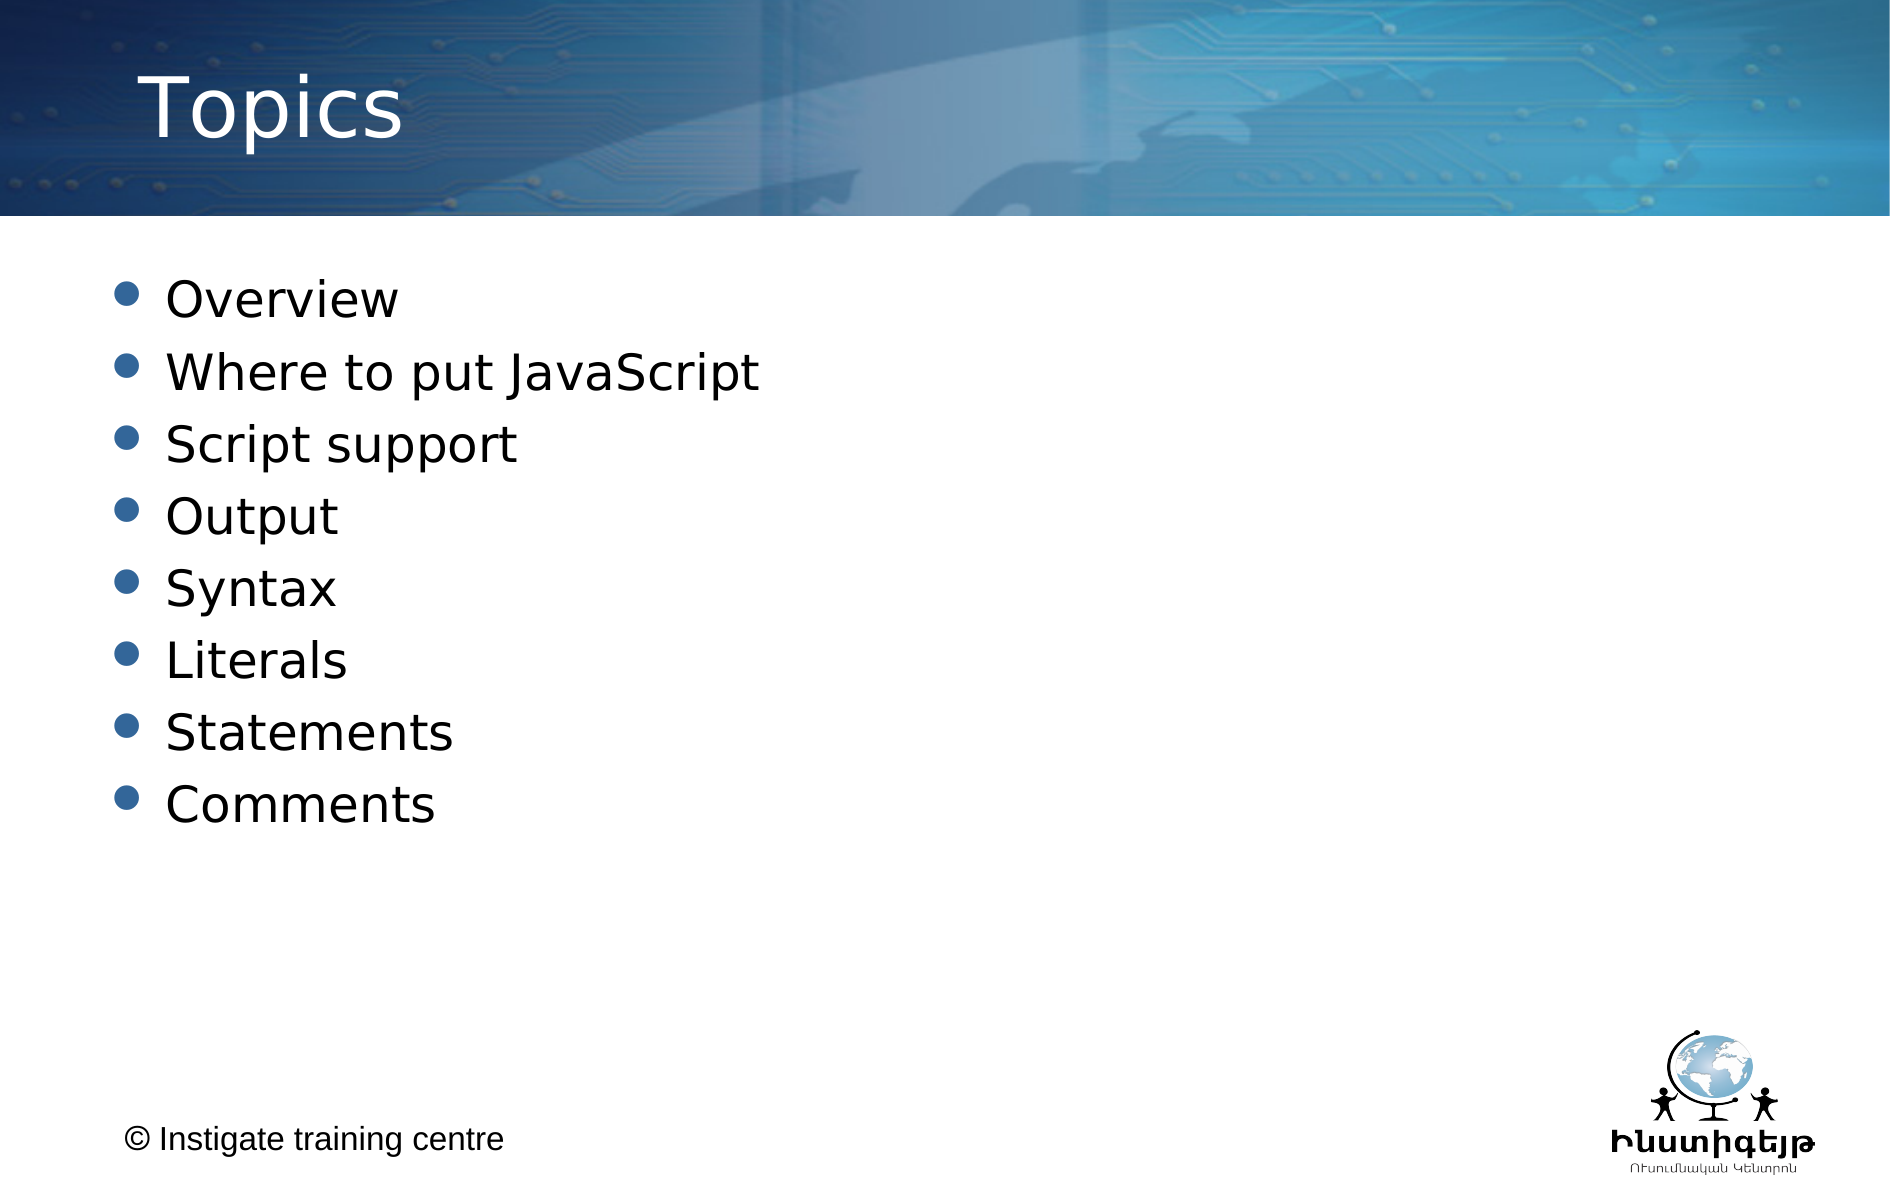

Topics
# Overview
Where to put JavaScript
Script support
Output
Syntax
Literals
Statements
Comments